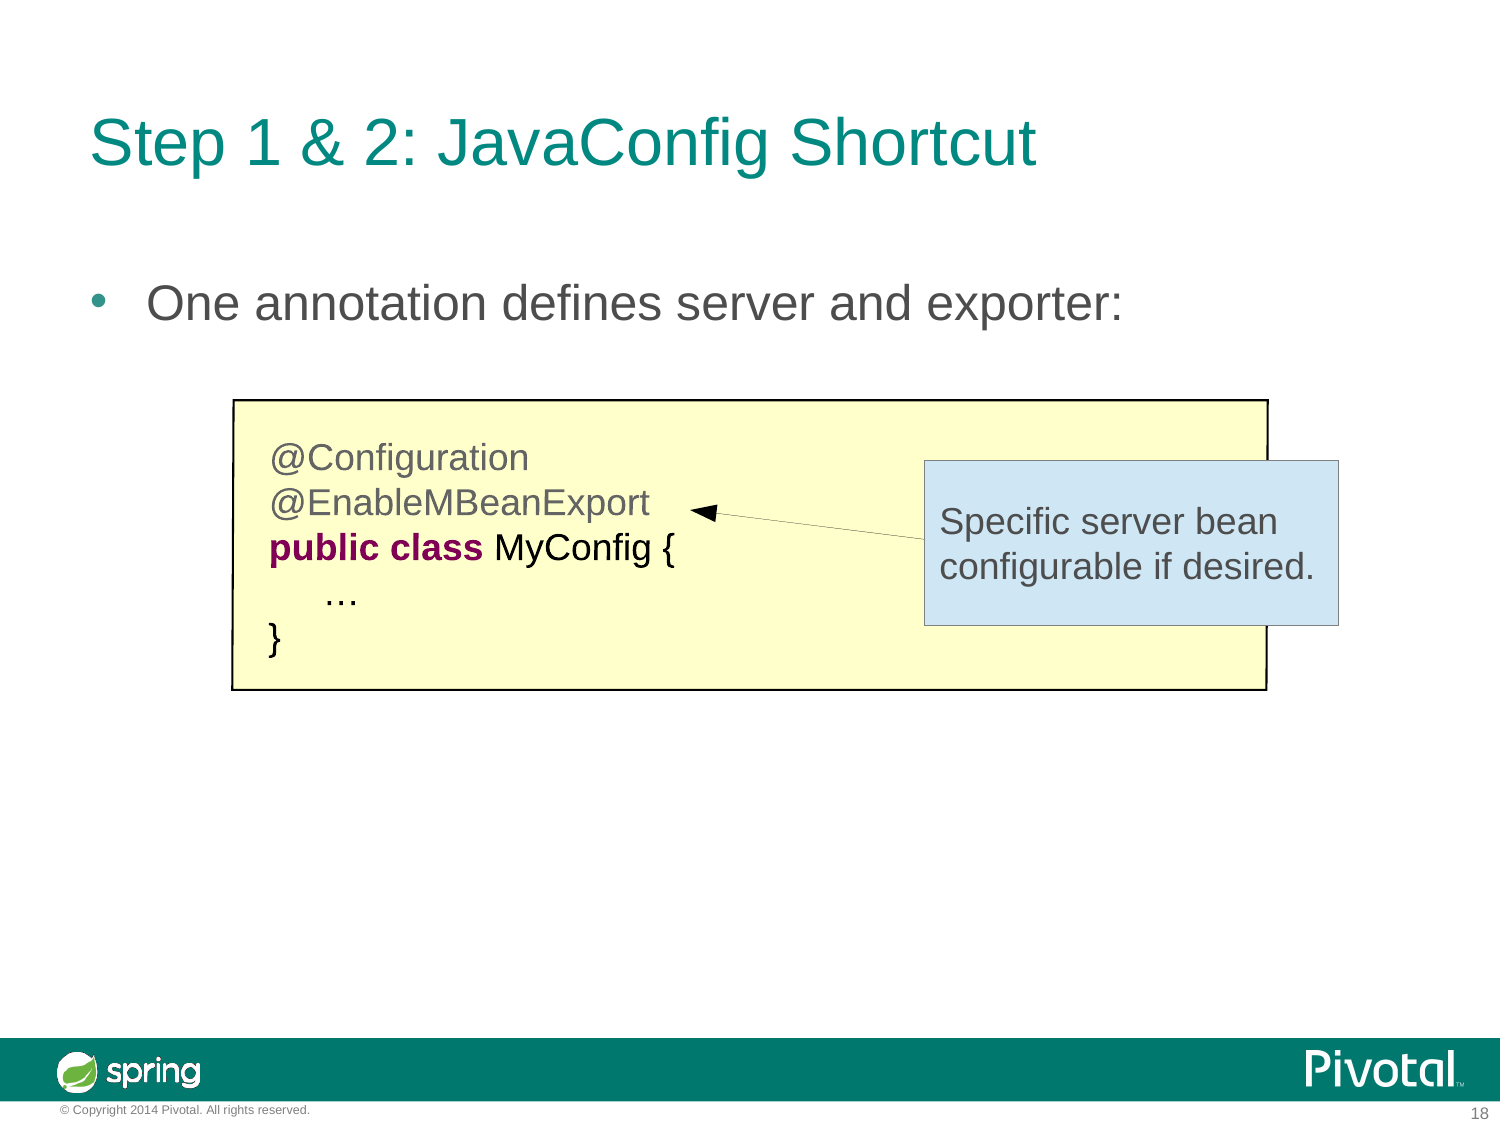

# Step 1 & 2: JavaConfig Shortcut
One annotation defines server and exporter:
 @Configuration
 @EnableMBeanExport
 public class MyConfig {
	…
 }
Specific server bean
configurable if desired.